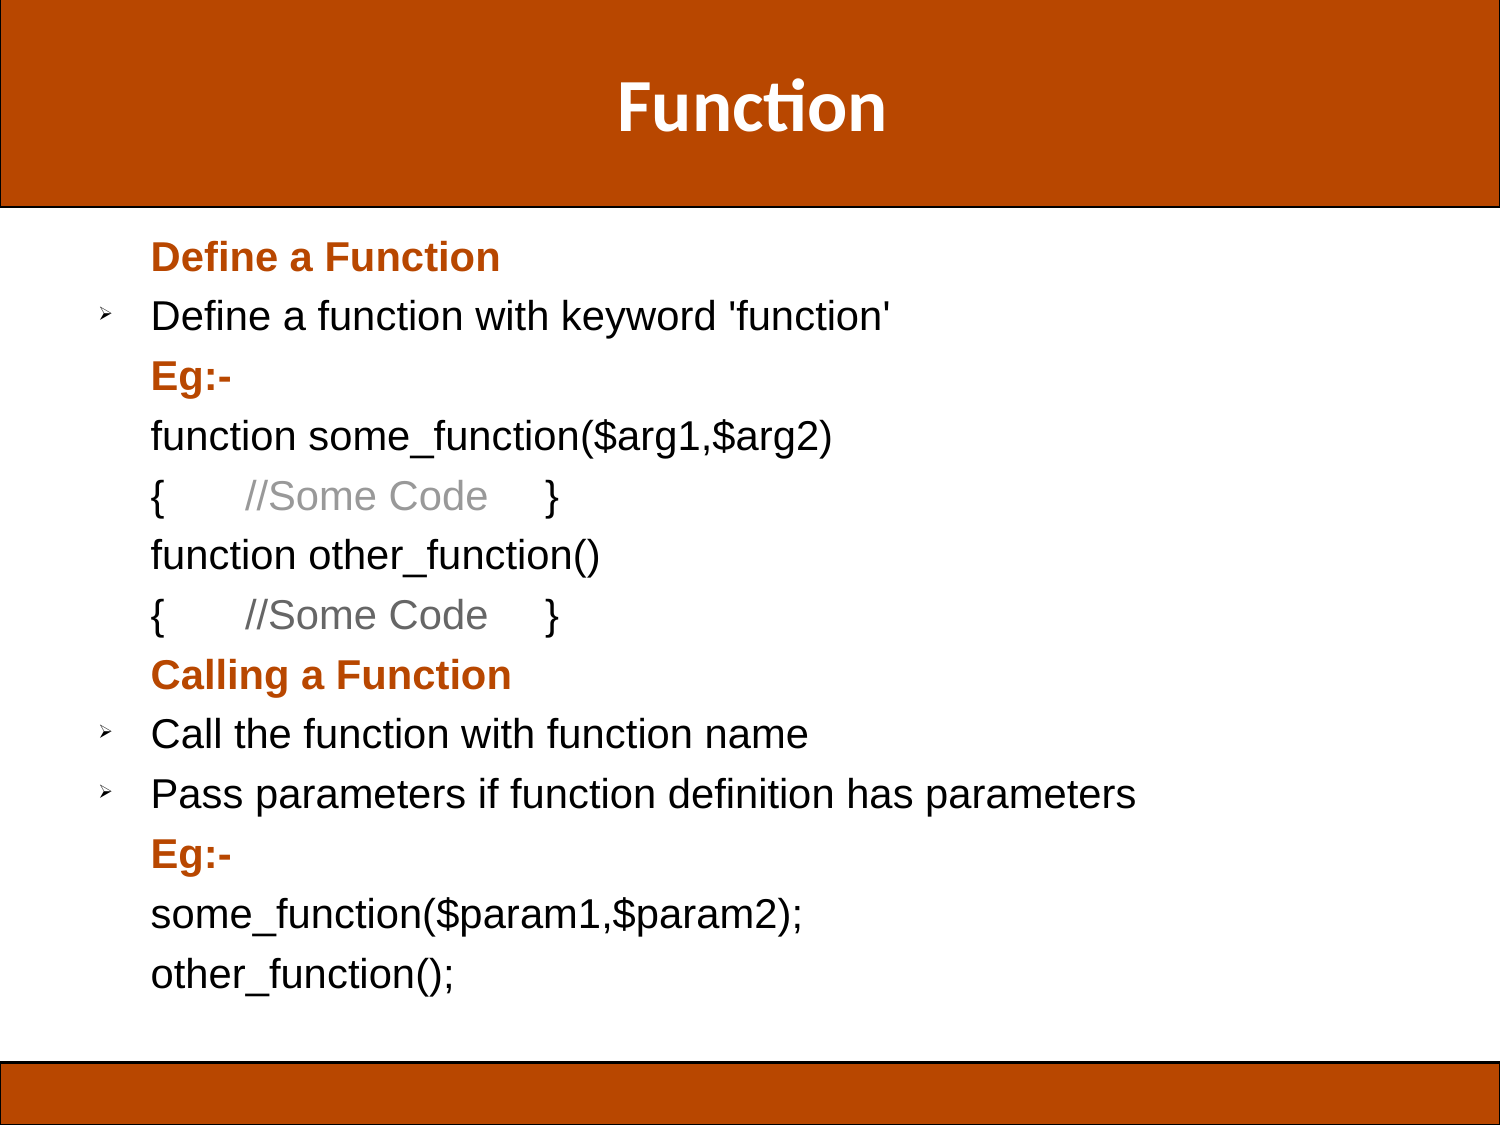

Function
# Define a Function
Define a function with keyword 'function'
Eg:-
function some_function($arg1,$arg2)
{ 	//Some Code	}
function other_function()
{		//Some Code	}
Calling a Function
Call the function with function name
Pass parameters if function definition has parameters
Eg:-
some_function($param1,$param2);
other_function();